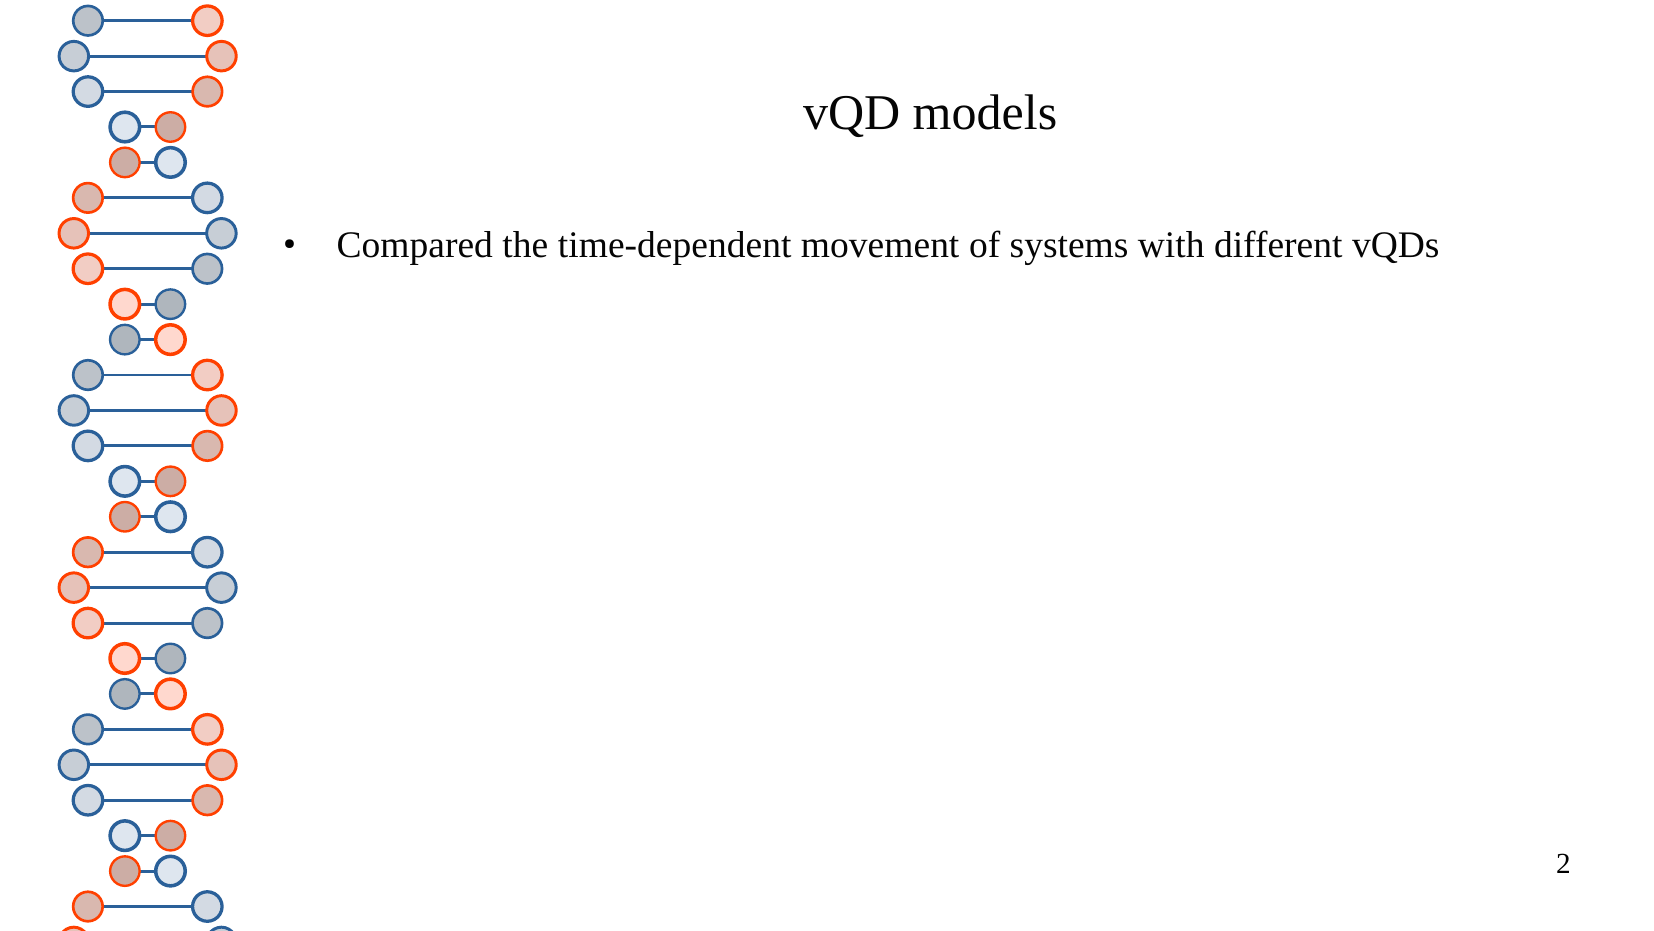

# vQD models
Compared the time-dependent movement of systems with different vQDs
2